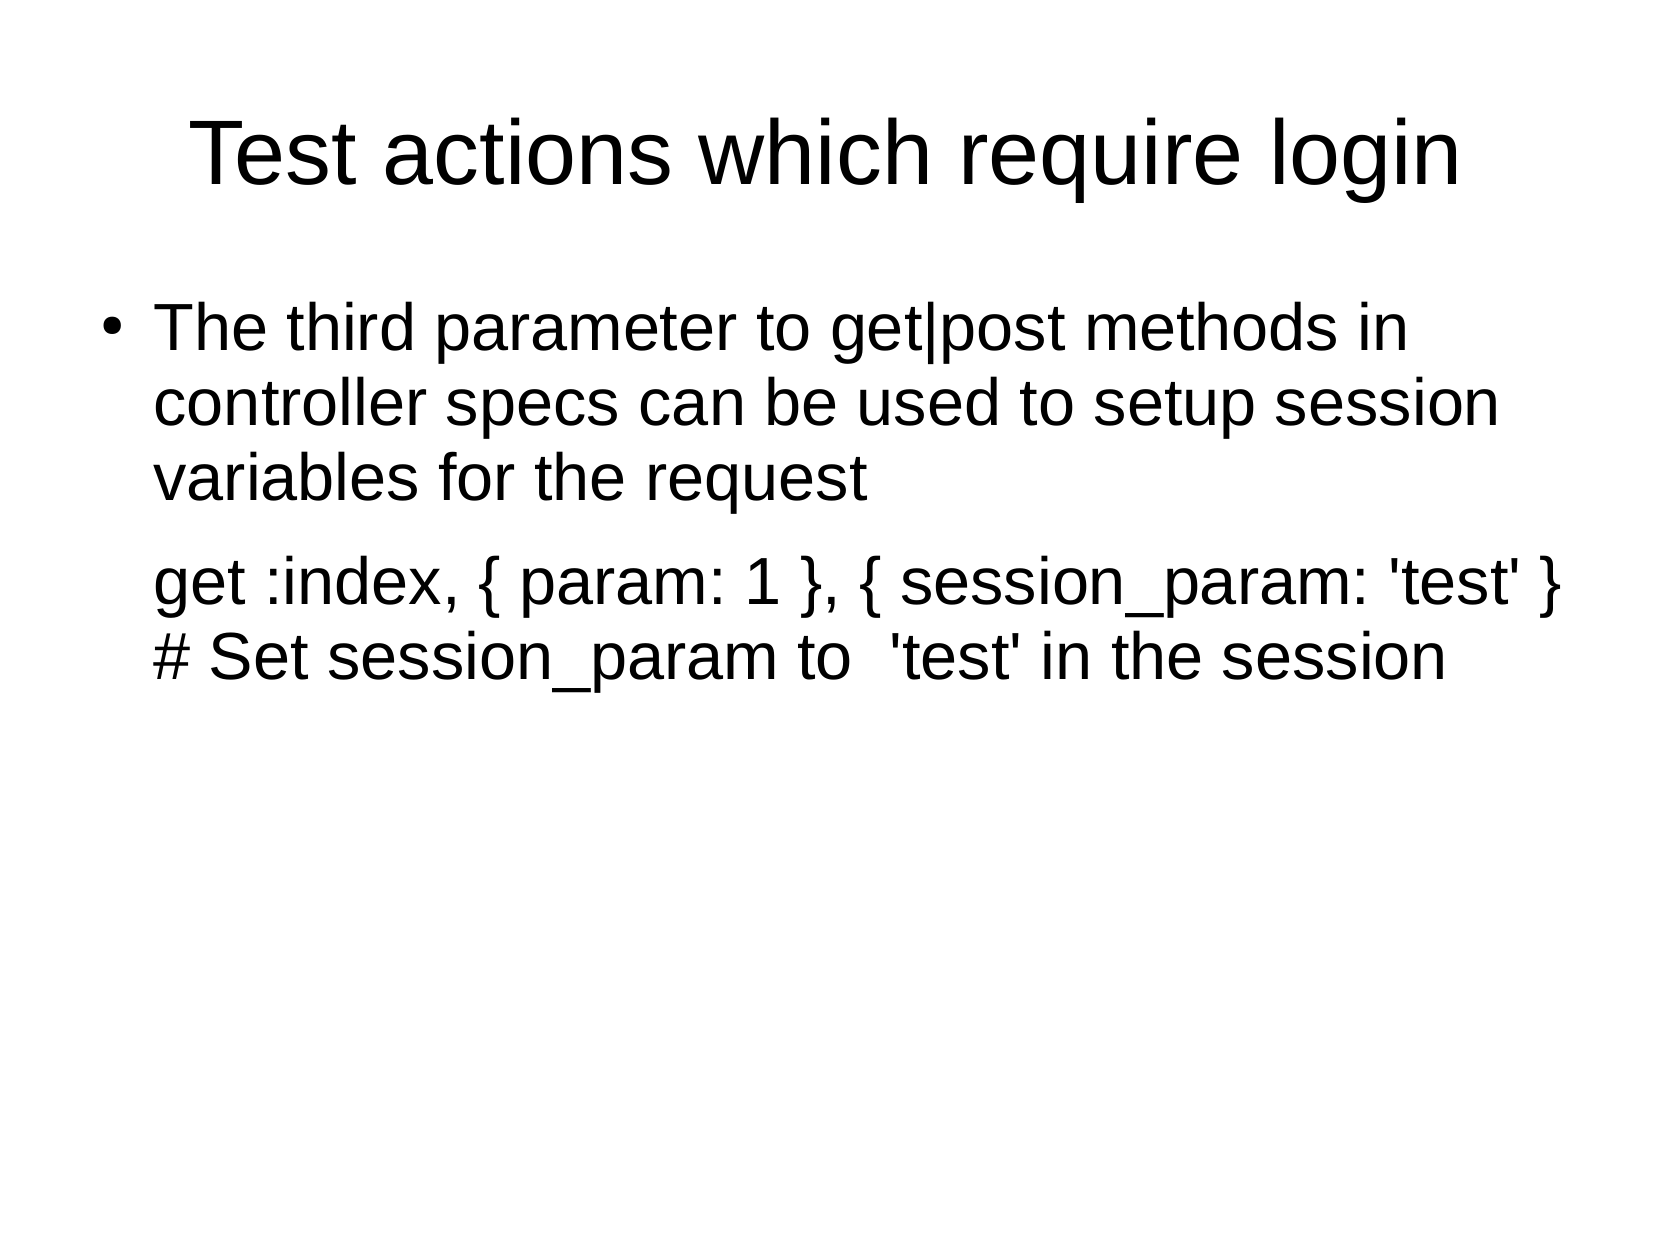

# Test actions which require login
The third parameter to get|post methods in controller specs can be used to setup session variables for the request
get :index, { param: 1 }, { session_param: 'test' } # Set session_param to 'test' in the session